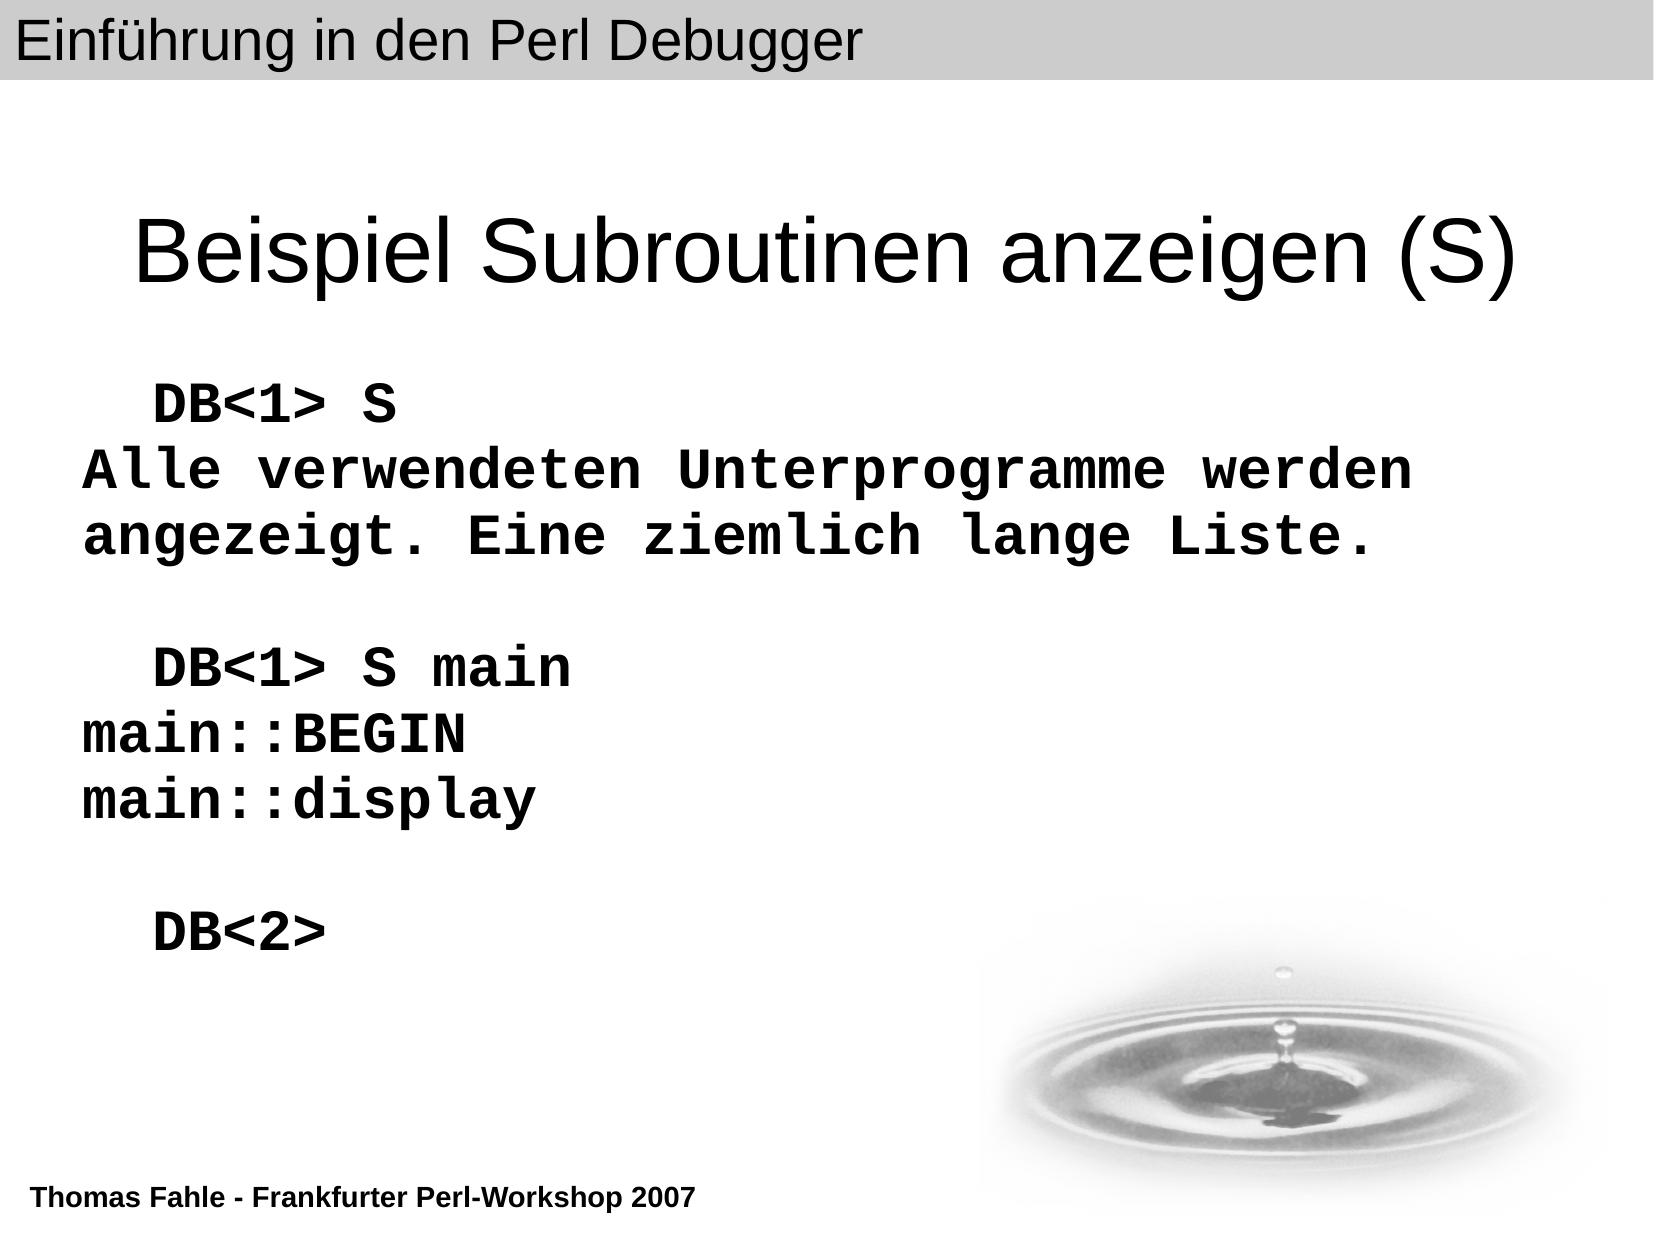

# Beispiel Subroutinen anzeigen (S)
 DB<1> S
Alle verwendeten Unterprogramme werden angezeigt. Eine ziemlich lange Liste.
 DB<1> S main
main::BEGIN
main::display
 DB<2>